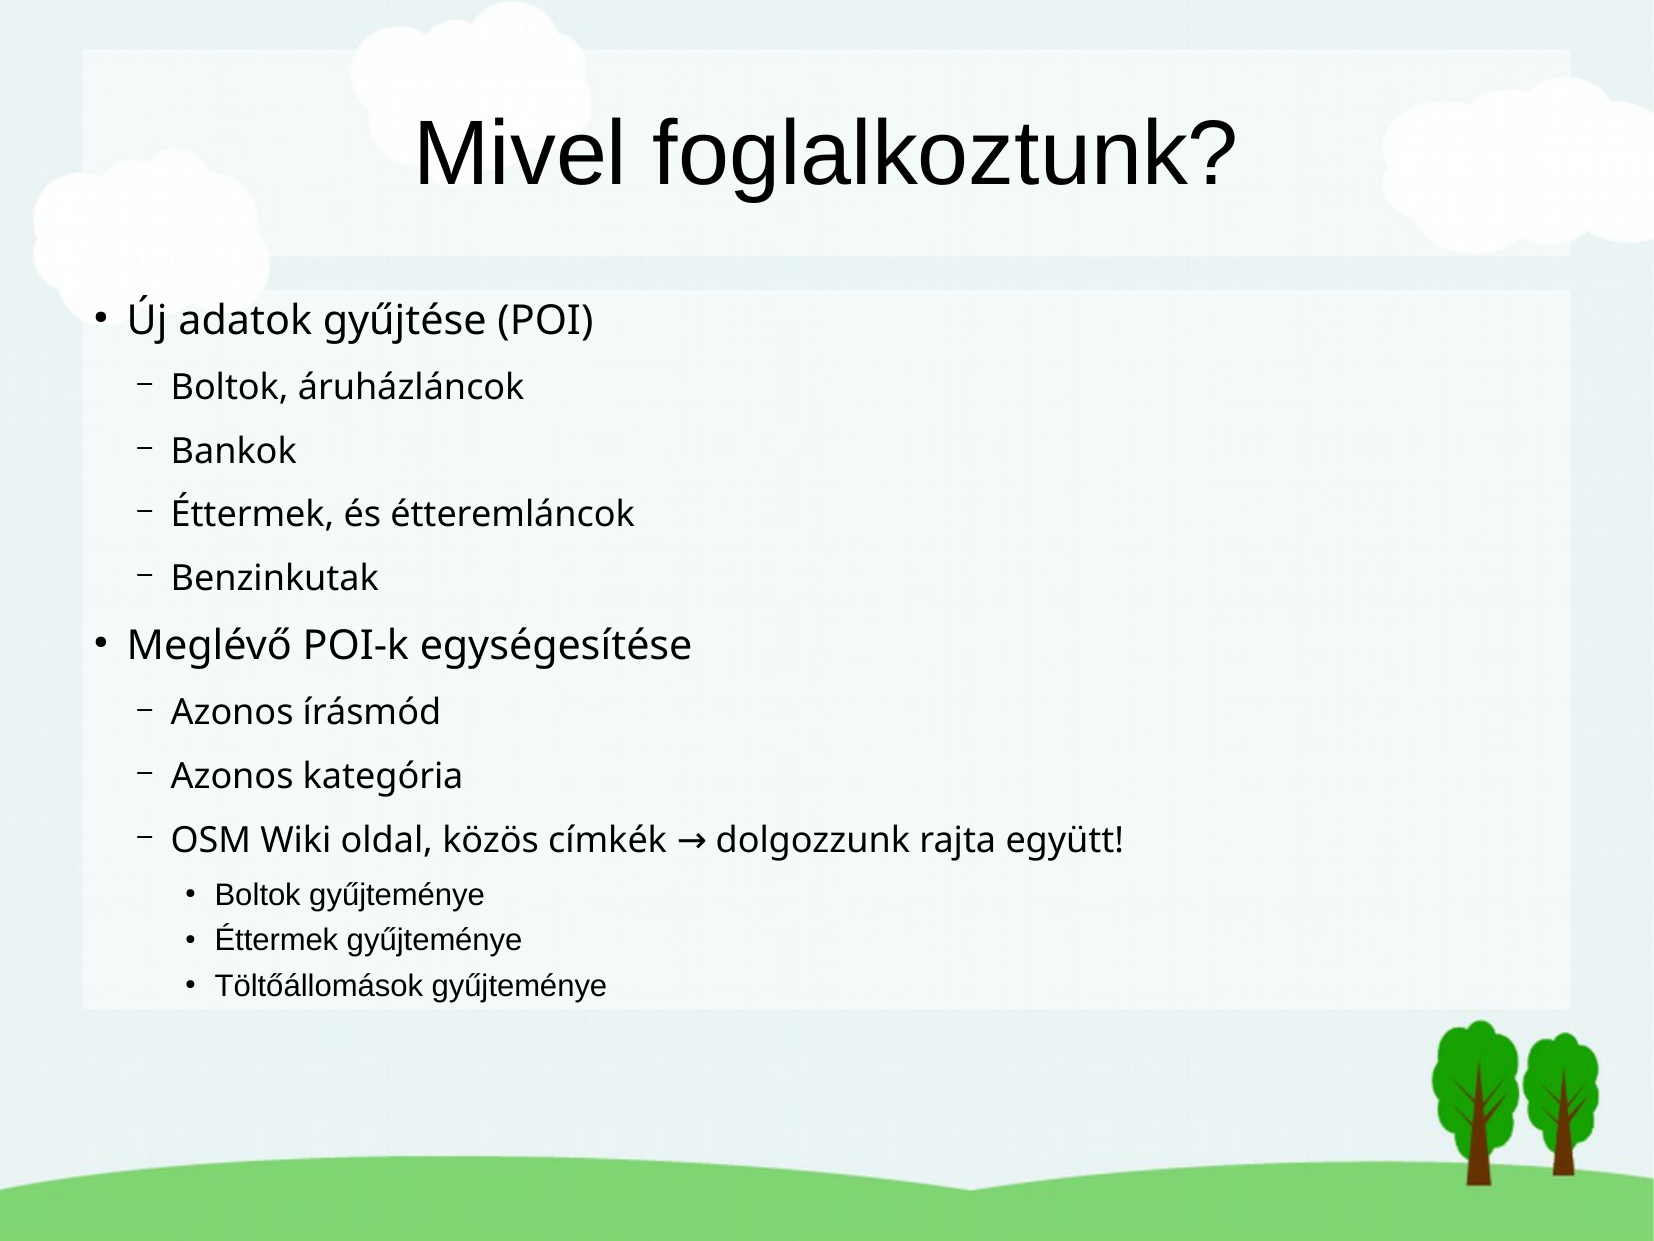

# Mivel foglalkoztunk?
Új adatok gyűjtése (POI)
Boltok, áruházláncok
Bankok
Éttermek, és étteremláncok
Benzinkutak
Meglévő POI-k egységesítése
Azonos írásmód
Azonos kategória
OSM Wiki oldal, közös címkék → dolgozzunk rajta együtt!
Boltok gyűjteménye
Éttermek gyűjteménye
Töltőállomások gyűjteménye